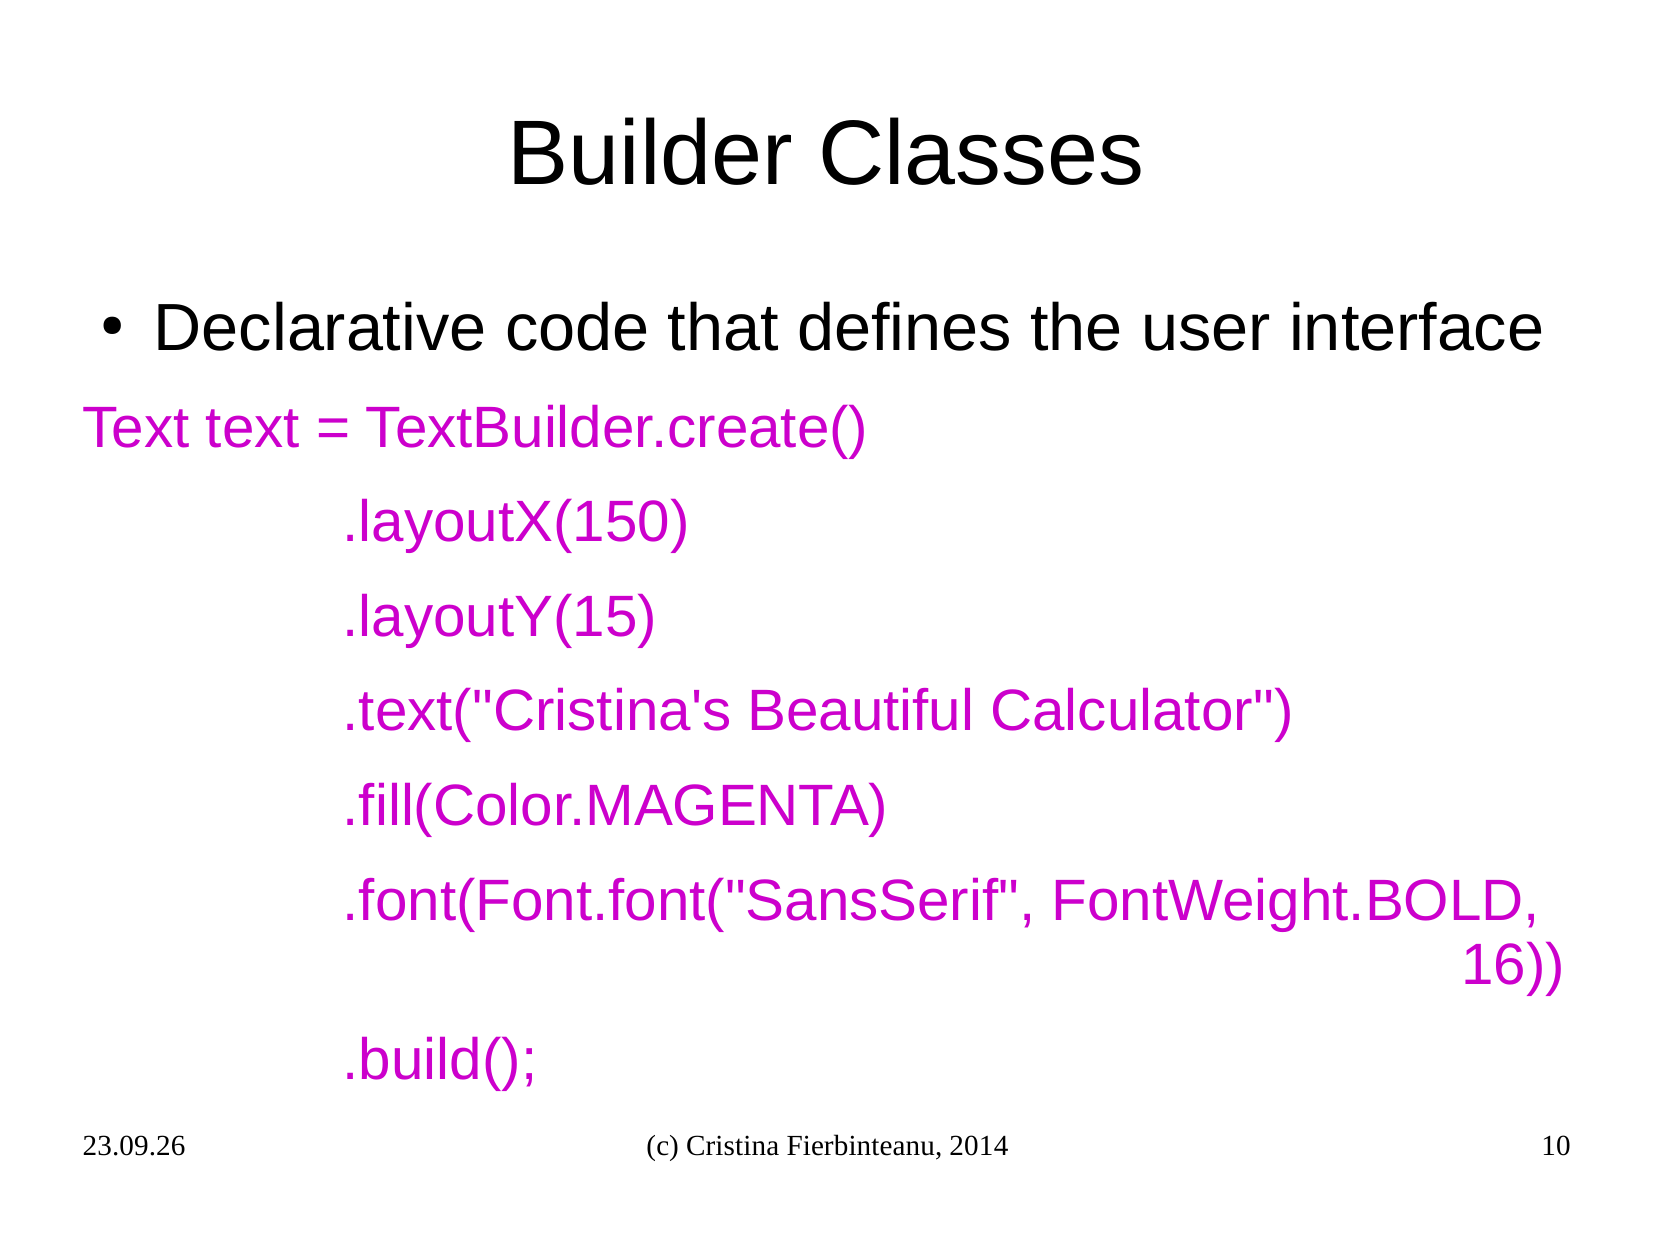

# Builder Classes
Declarative code that defines the user interface
Text text = TextBuilder.create()
 .layoutX(150)
 .layoutY(15)
 .text("Cristina's Beautiful Calculator")
 .fill(Color.MAGENTA)
 .font(Font.font("SansSerif", FontWeight.BOLD, 16))
 .build();
(c) Cristina Fierbinteanu, 2014
10